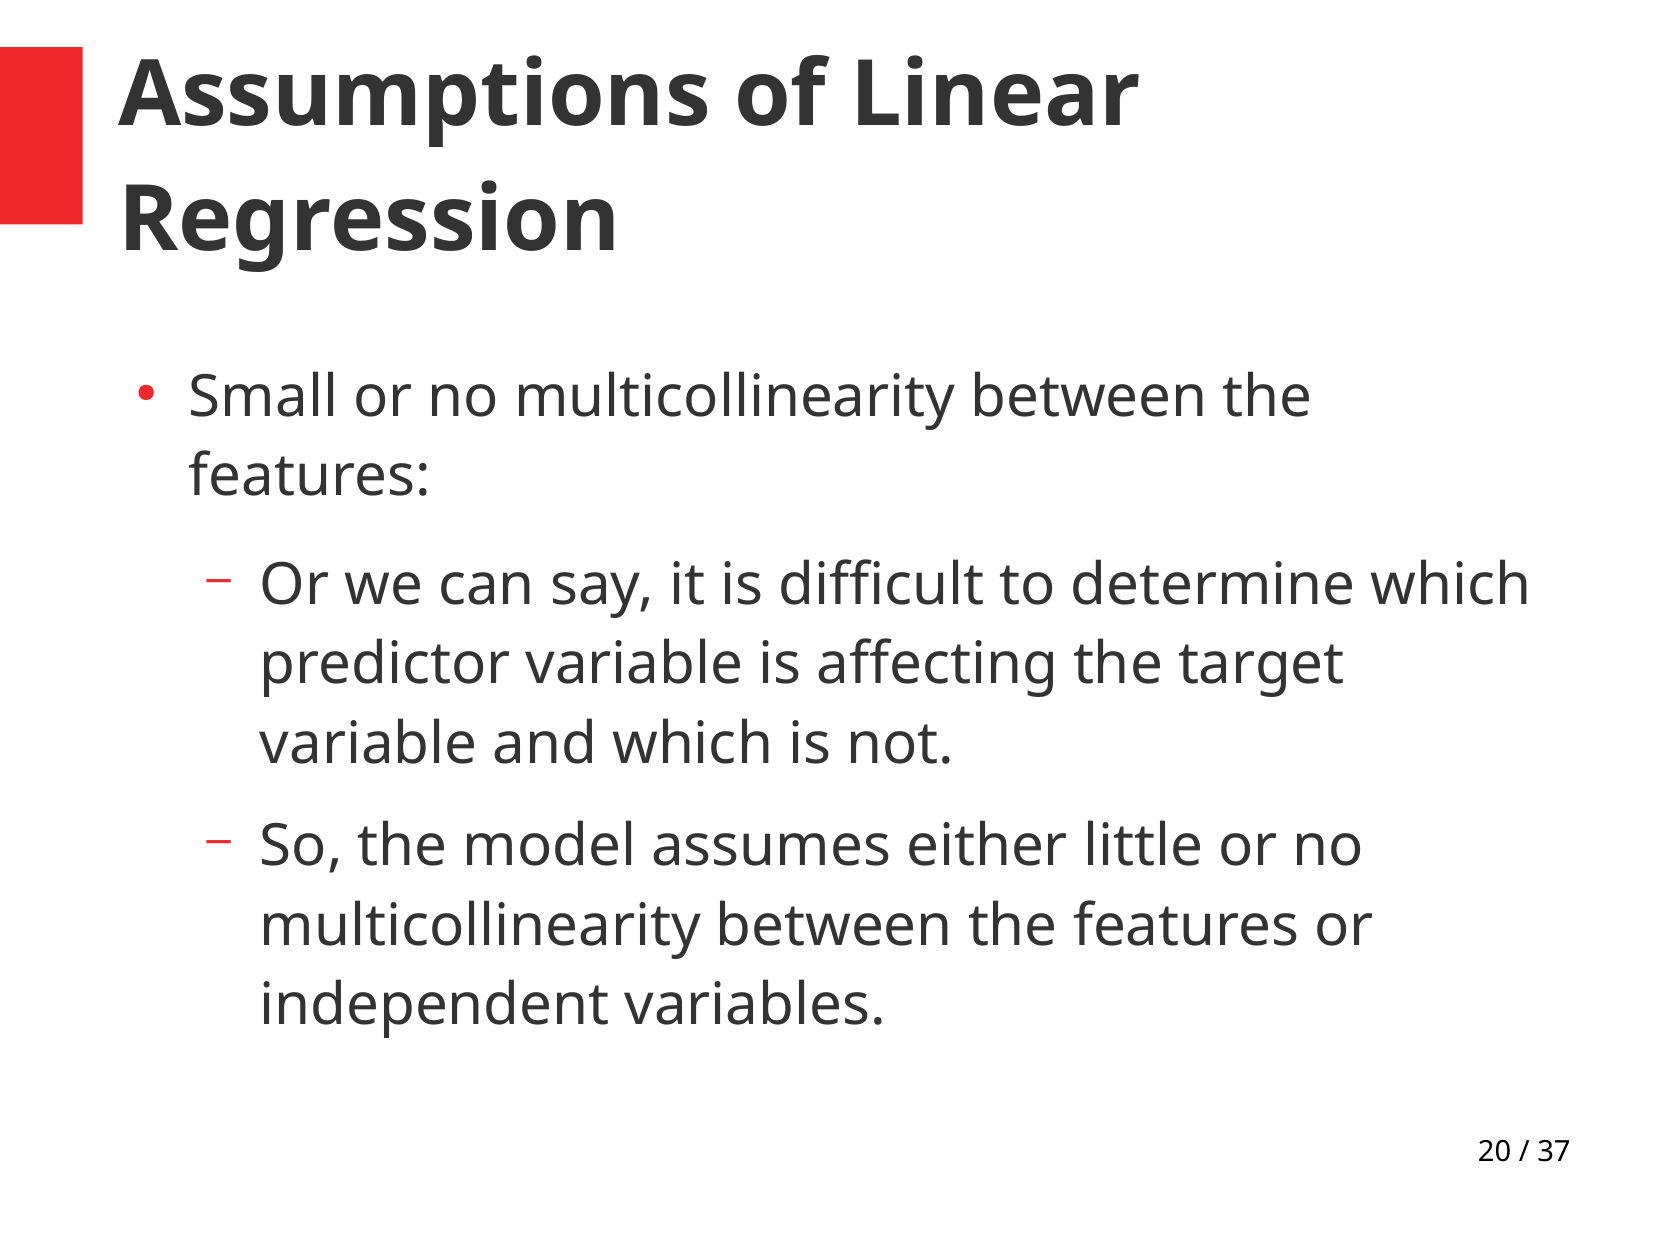

# Assumptions of Linear Regression
Small or no multicollinearity between the features:
Or we can say, it is difficult to determine which predictor variable is affecting the target variable and which is not.
So, the model assumes either little or no multicollinearity between the features or independent variables.
20